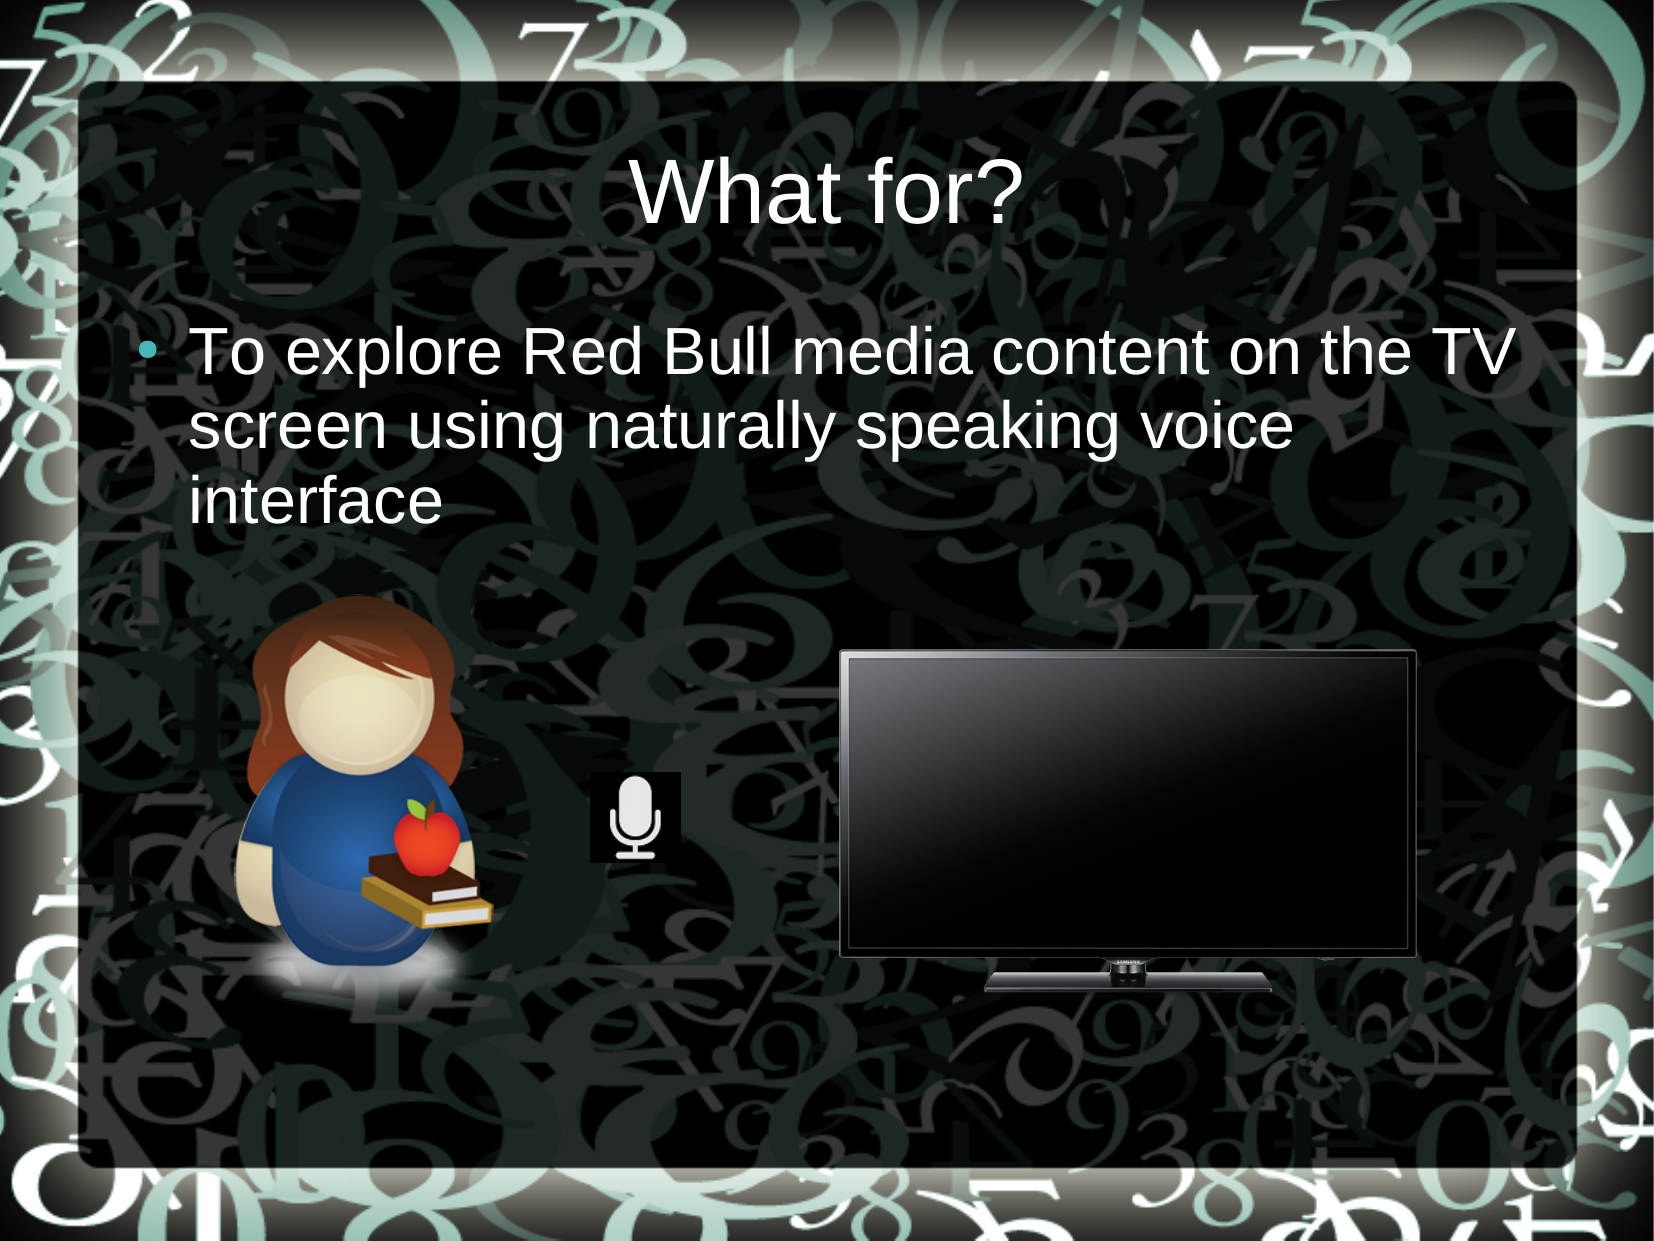

# What for?
To explore Red Bull media content on the TV screen using naturally speaking voice interface